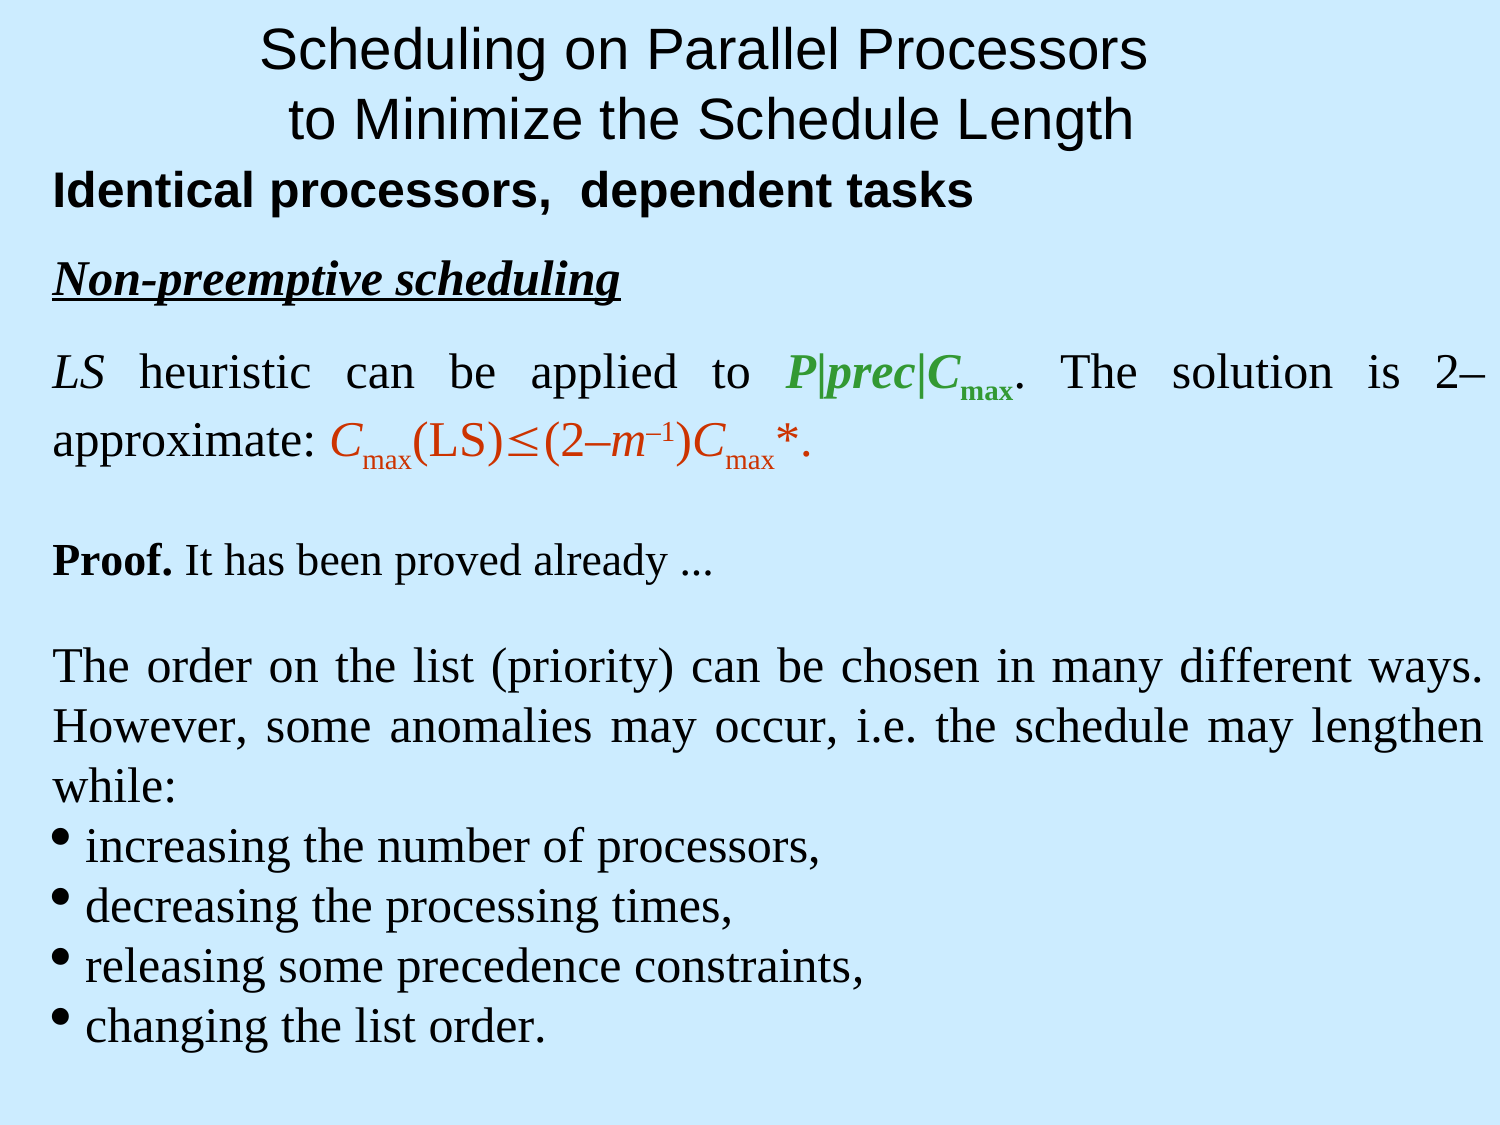

# Scheduling on Parallel Processors to Minimize the Schedule Length
Identical processors, dependent tasks
Non-preemptive scheduling
LS heuristic can be applied to P|prec|Cmax. The solution is 2–approximate: Cmax(LS)(2–m–1)Cmax*.
Proof. It has been proved already ...
The order on the list (priority) can be chosen in many different ways. However, some anomalies may occur, i.e. the schedule may lengthen while:
 increasing the number of processors,
 decreasing the processing times,
 releasing some precedence constraints,
 changing the list order.